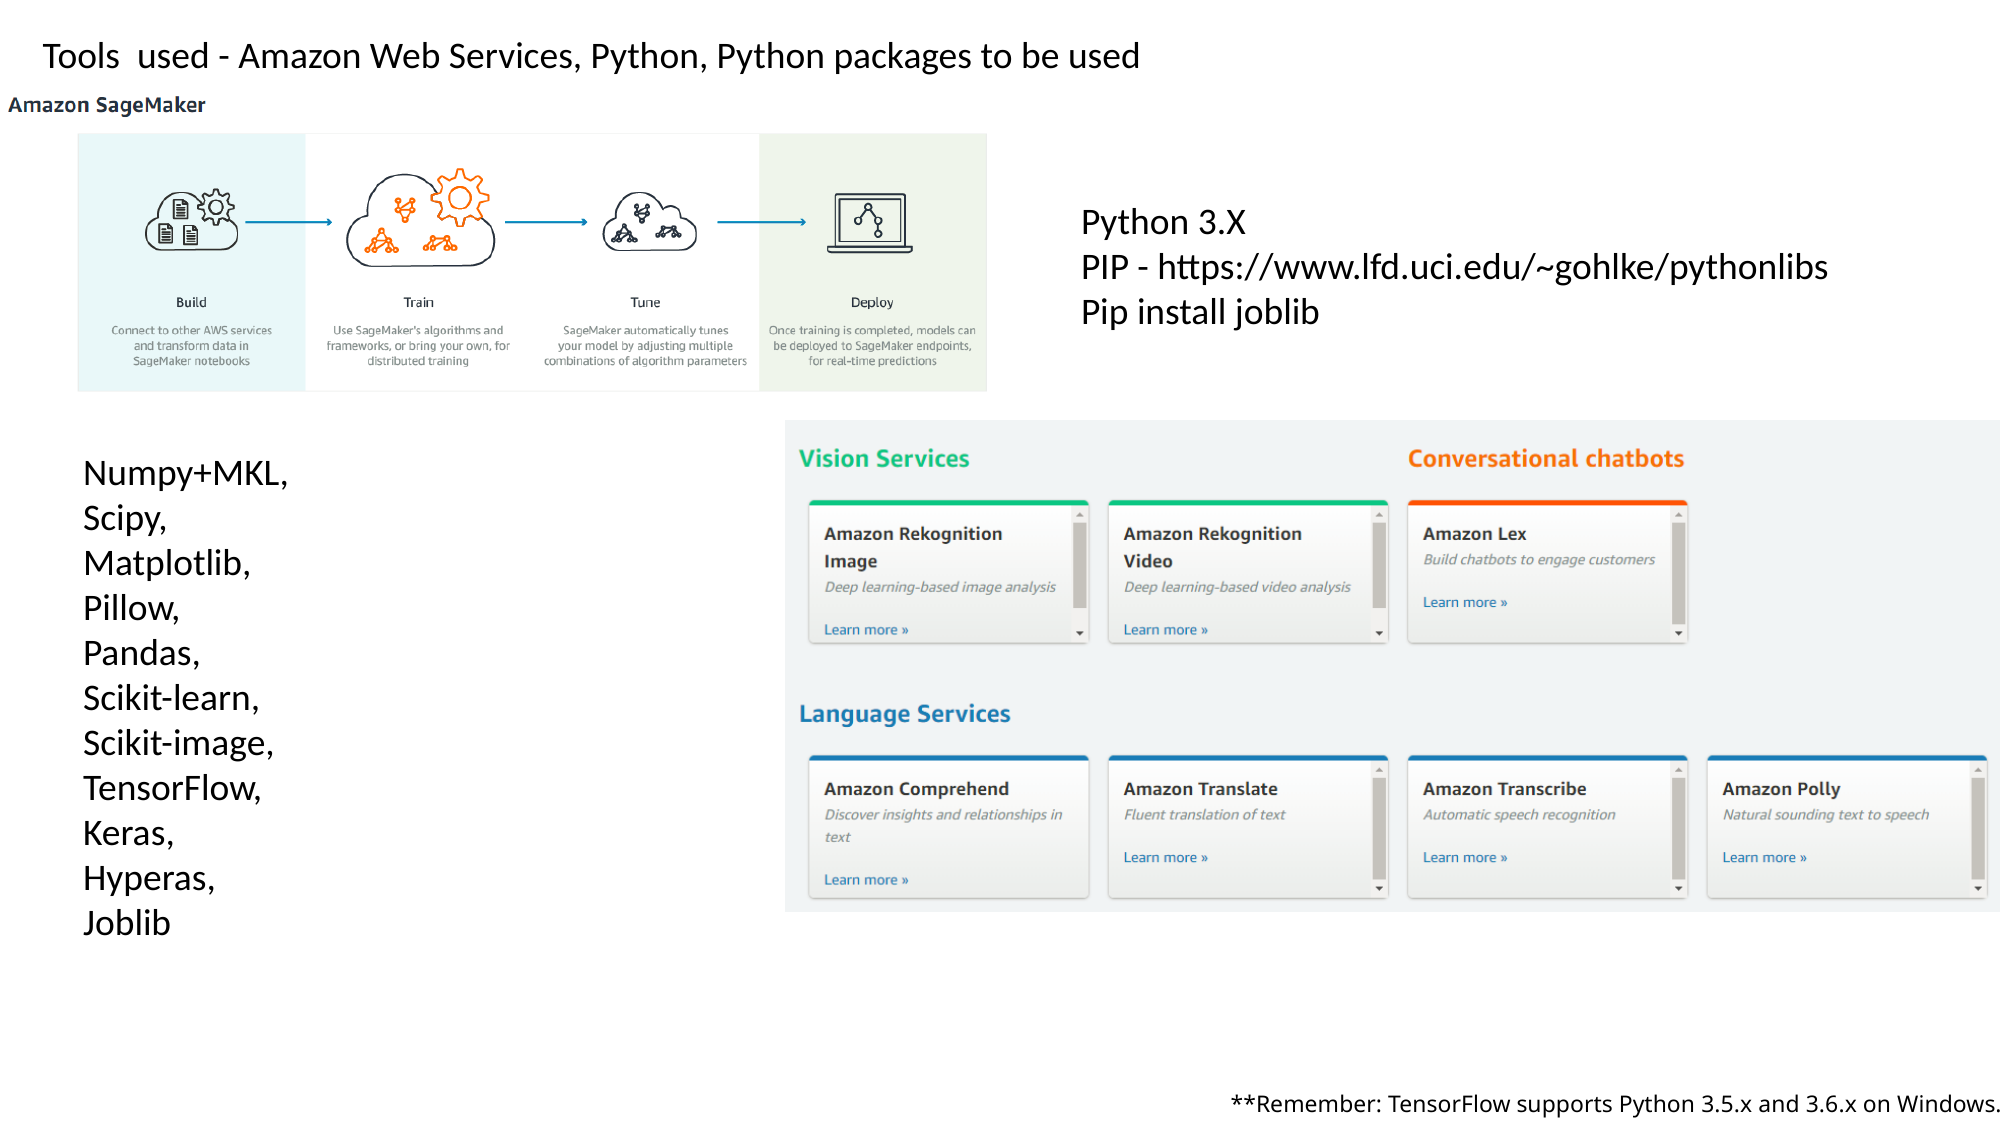

Tools used - Amazon Web Services, Python, Python packages to be used
Python 3.X
PIP - https://www.lfd.uci.edu/~gohlke/pythonlibs
Pip install joblib
Numpy+MKL,
Scipy,
Matplotlib,
Pillow,
Pandas,
Scikit-learn,
Scikit-image,
TensorFlow,
Keras,
Hyperas,
Joblib
**Remember: TensorFlow supports Python 3.5.x and 3.6.x on Windows.